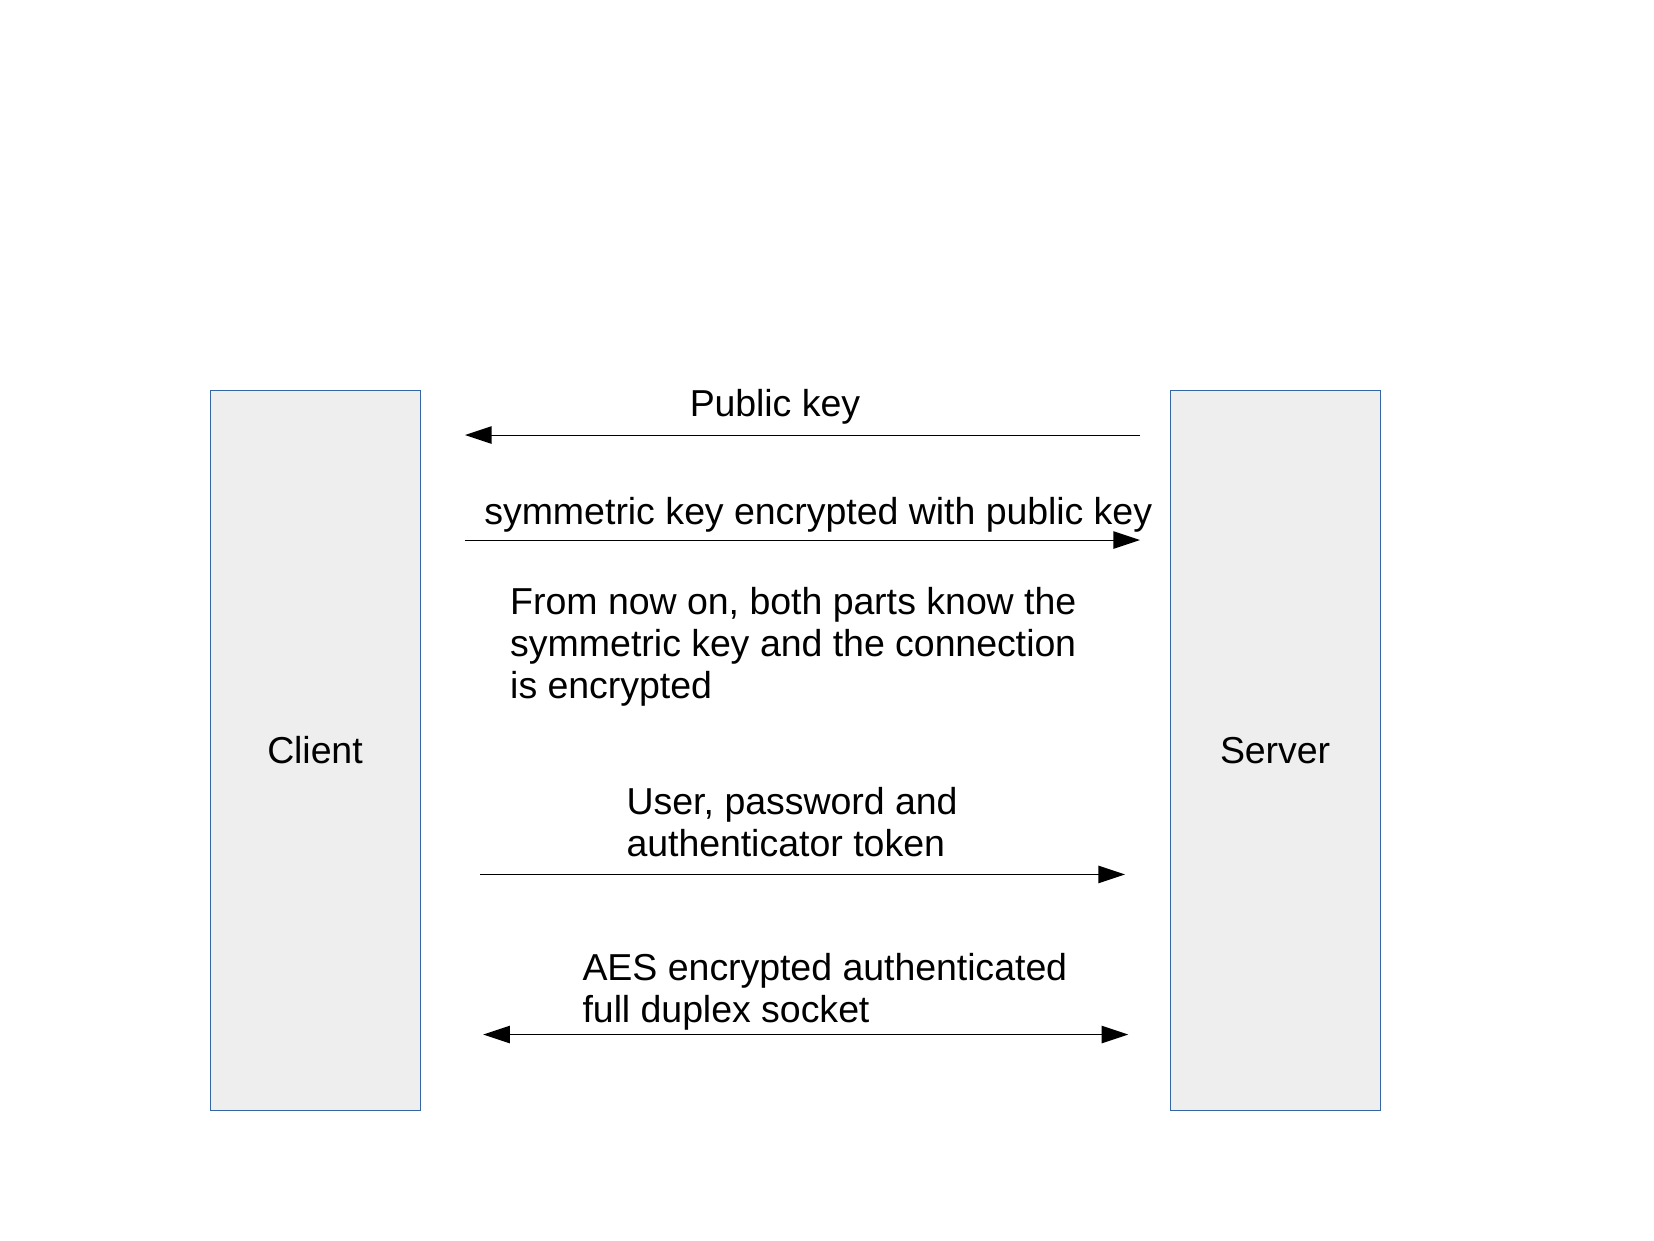

Public key
Client
Server
symmetric key encrypted with public key
From now on, both parts know the symmetric key and the connection is encrypted
User, password and authenticator token
AES encrypted authenticated full duplex socket